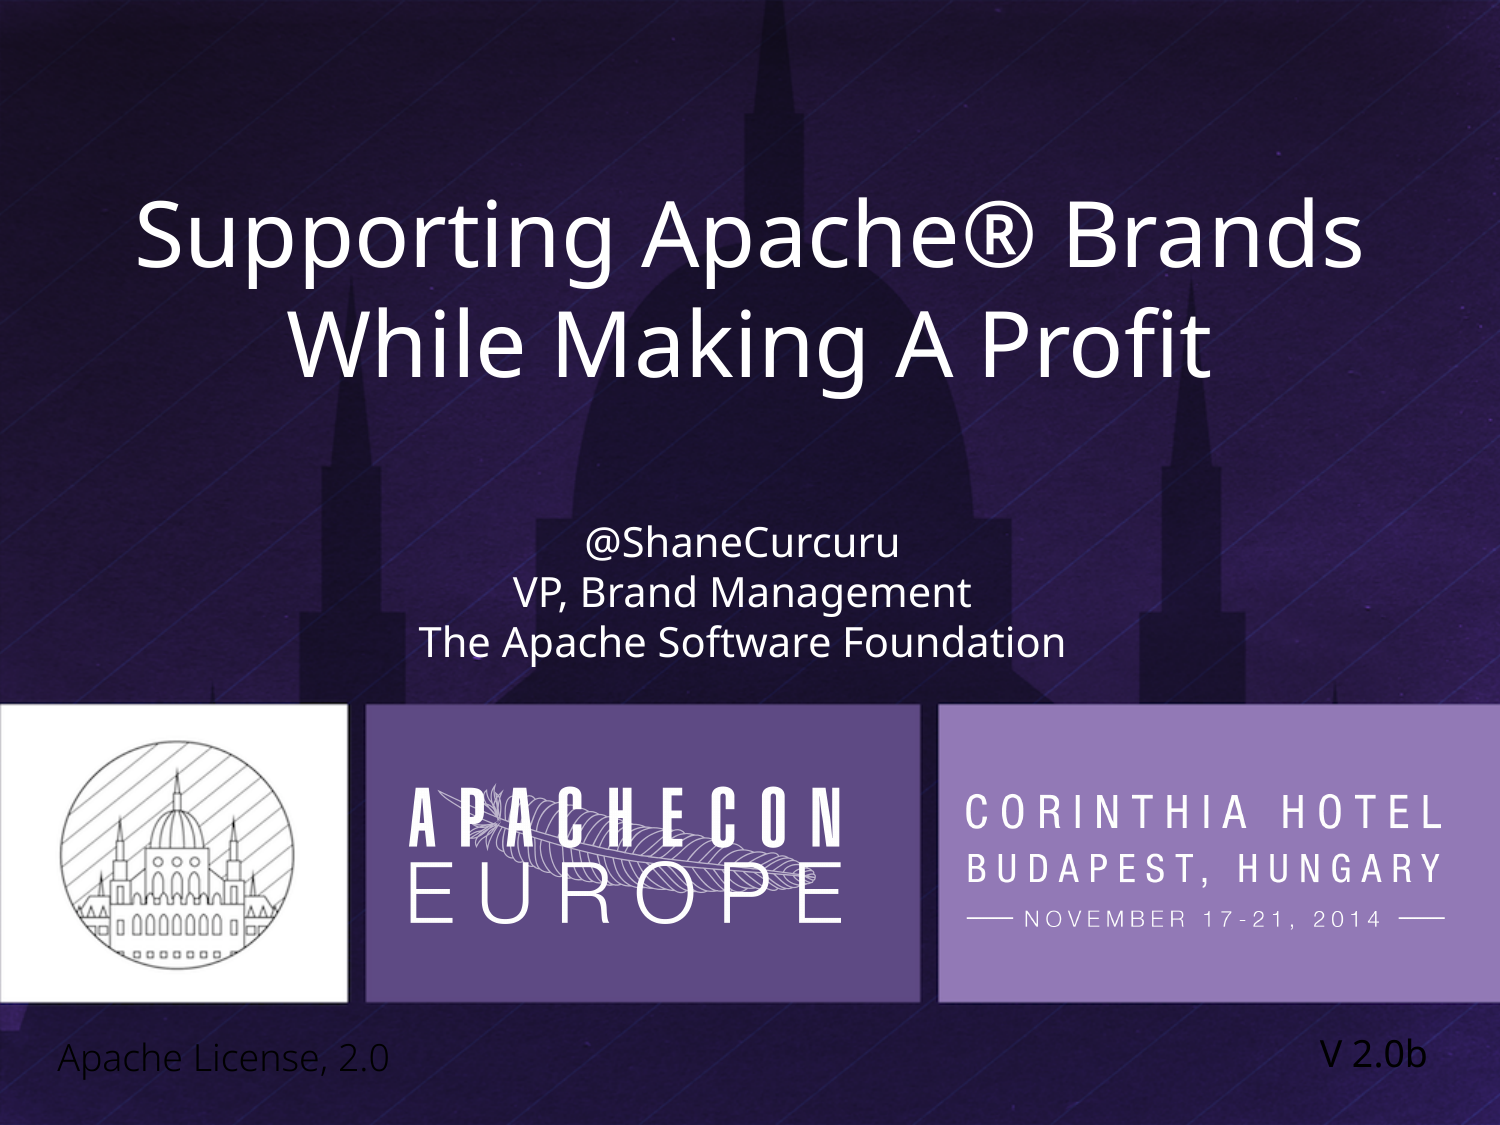

# Supporting Apache® Brands While Making A Profit
@ShaneCurcuru
VP, Brand Management
The Apache Software Foundation
V 2.0b
Apache License, 2.0